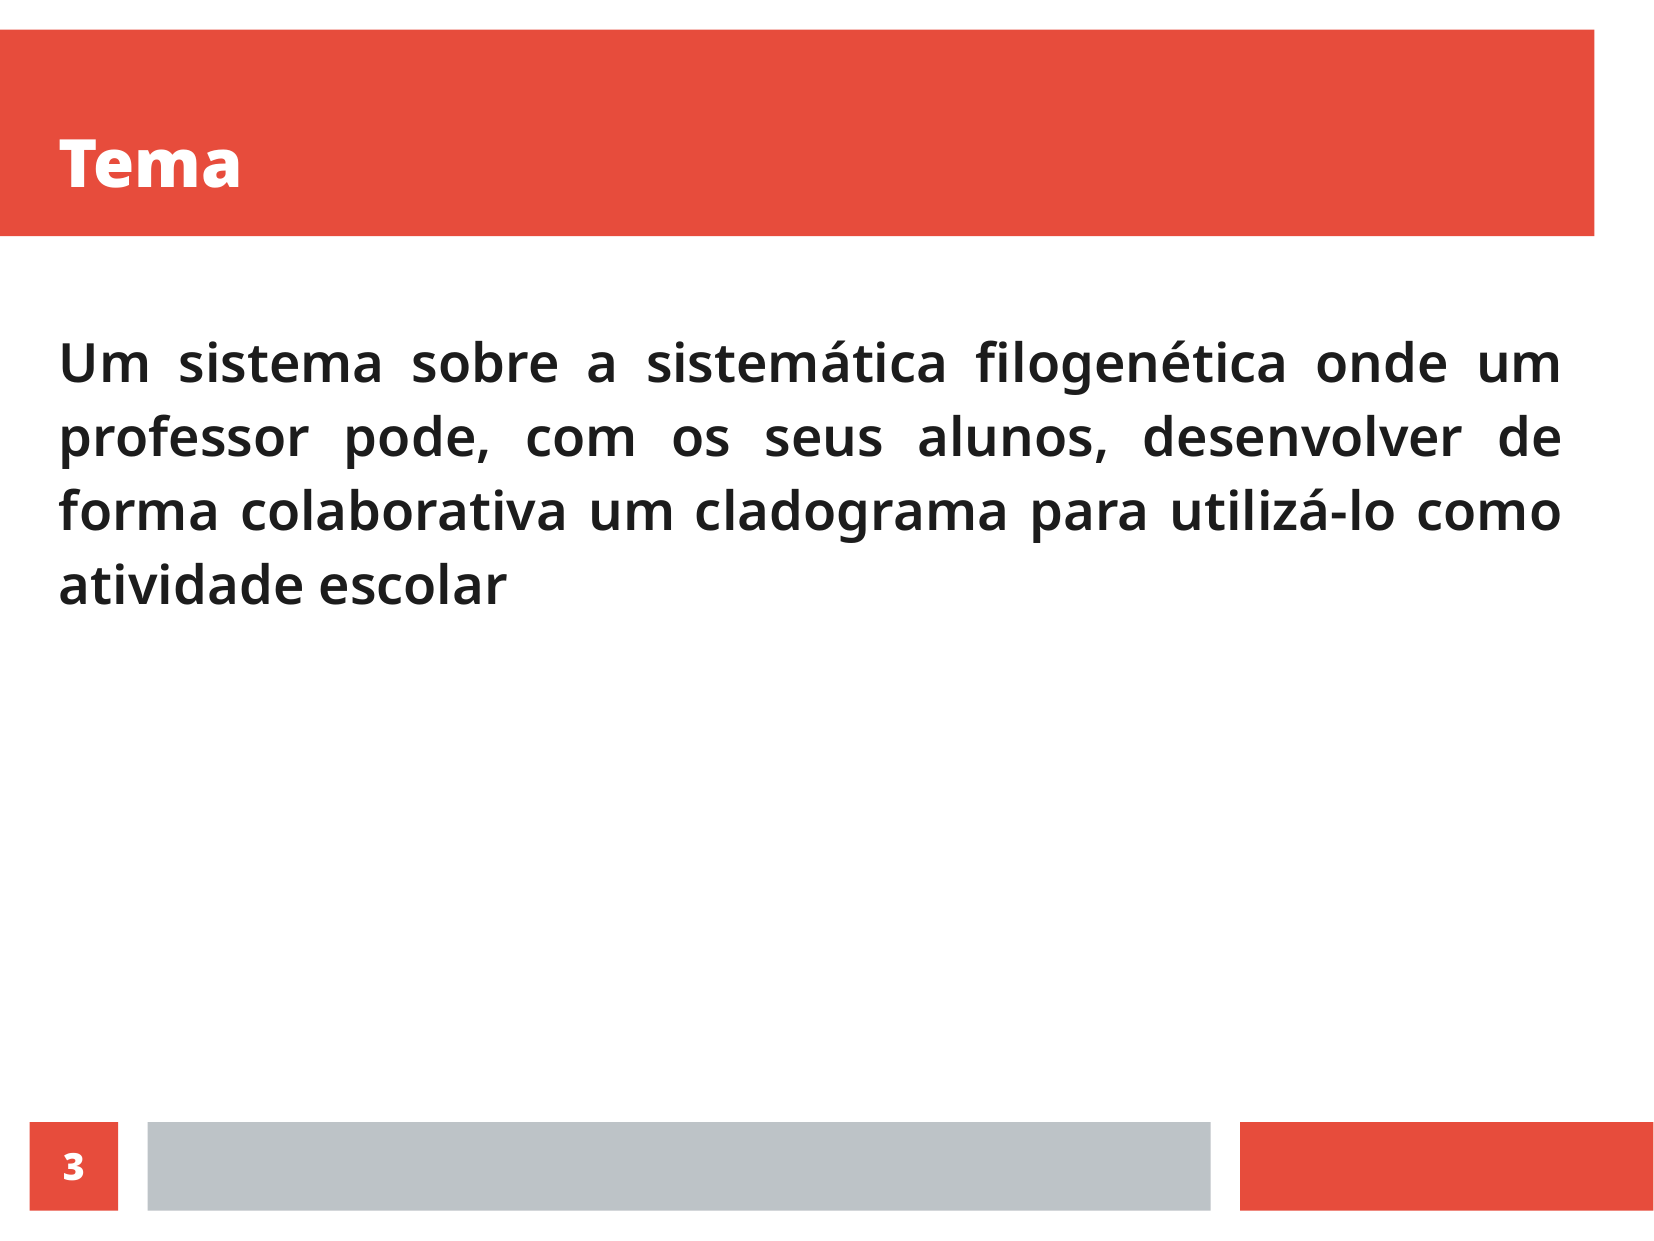

# Tema
Um sistema sobre a sistemática filogenética onde um professor pode, com os seus alunos, desenvolver de forma colaborativa um cladograma para utilizá-lo como atividade escolar
3